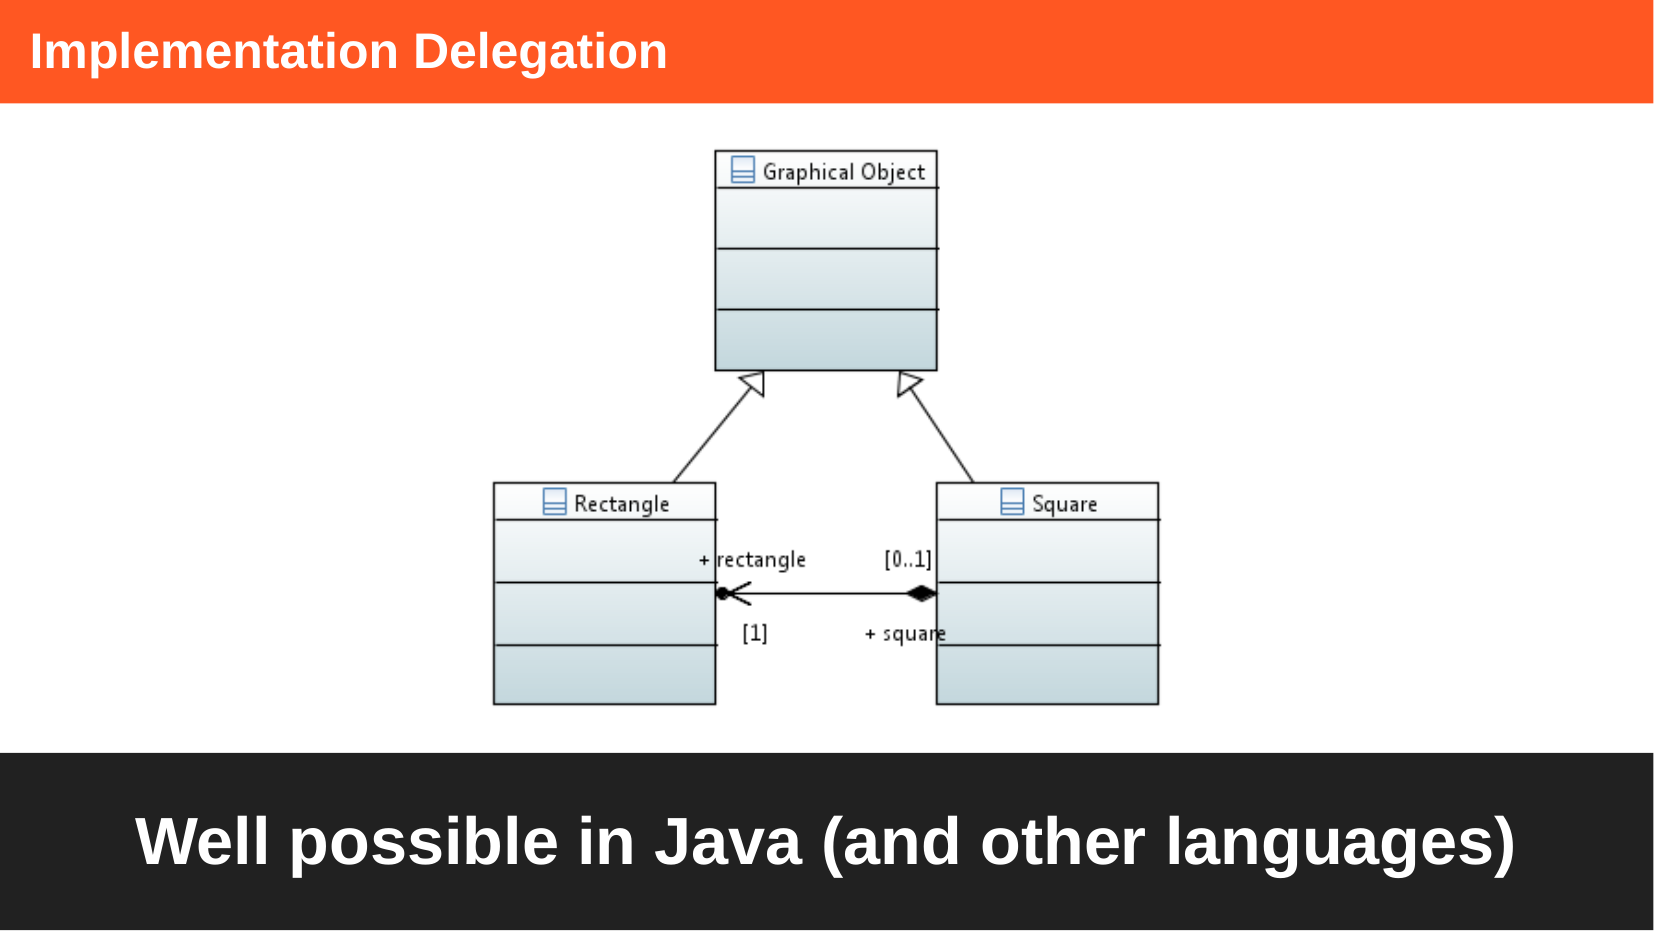

# Implementation Delegation
Well possible in Java (and other languages)
Advanced Design and Programming
17
© 2020 Dirk Riehle - Some Rights Reserved